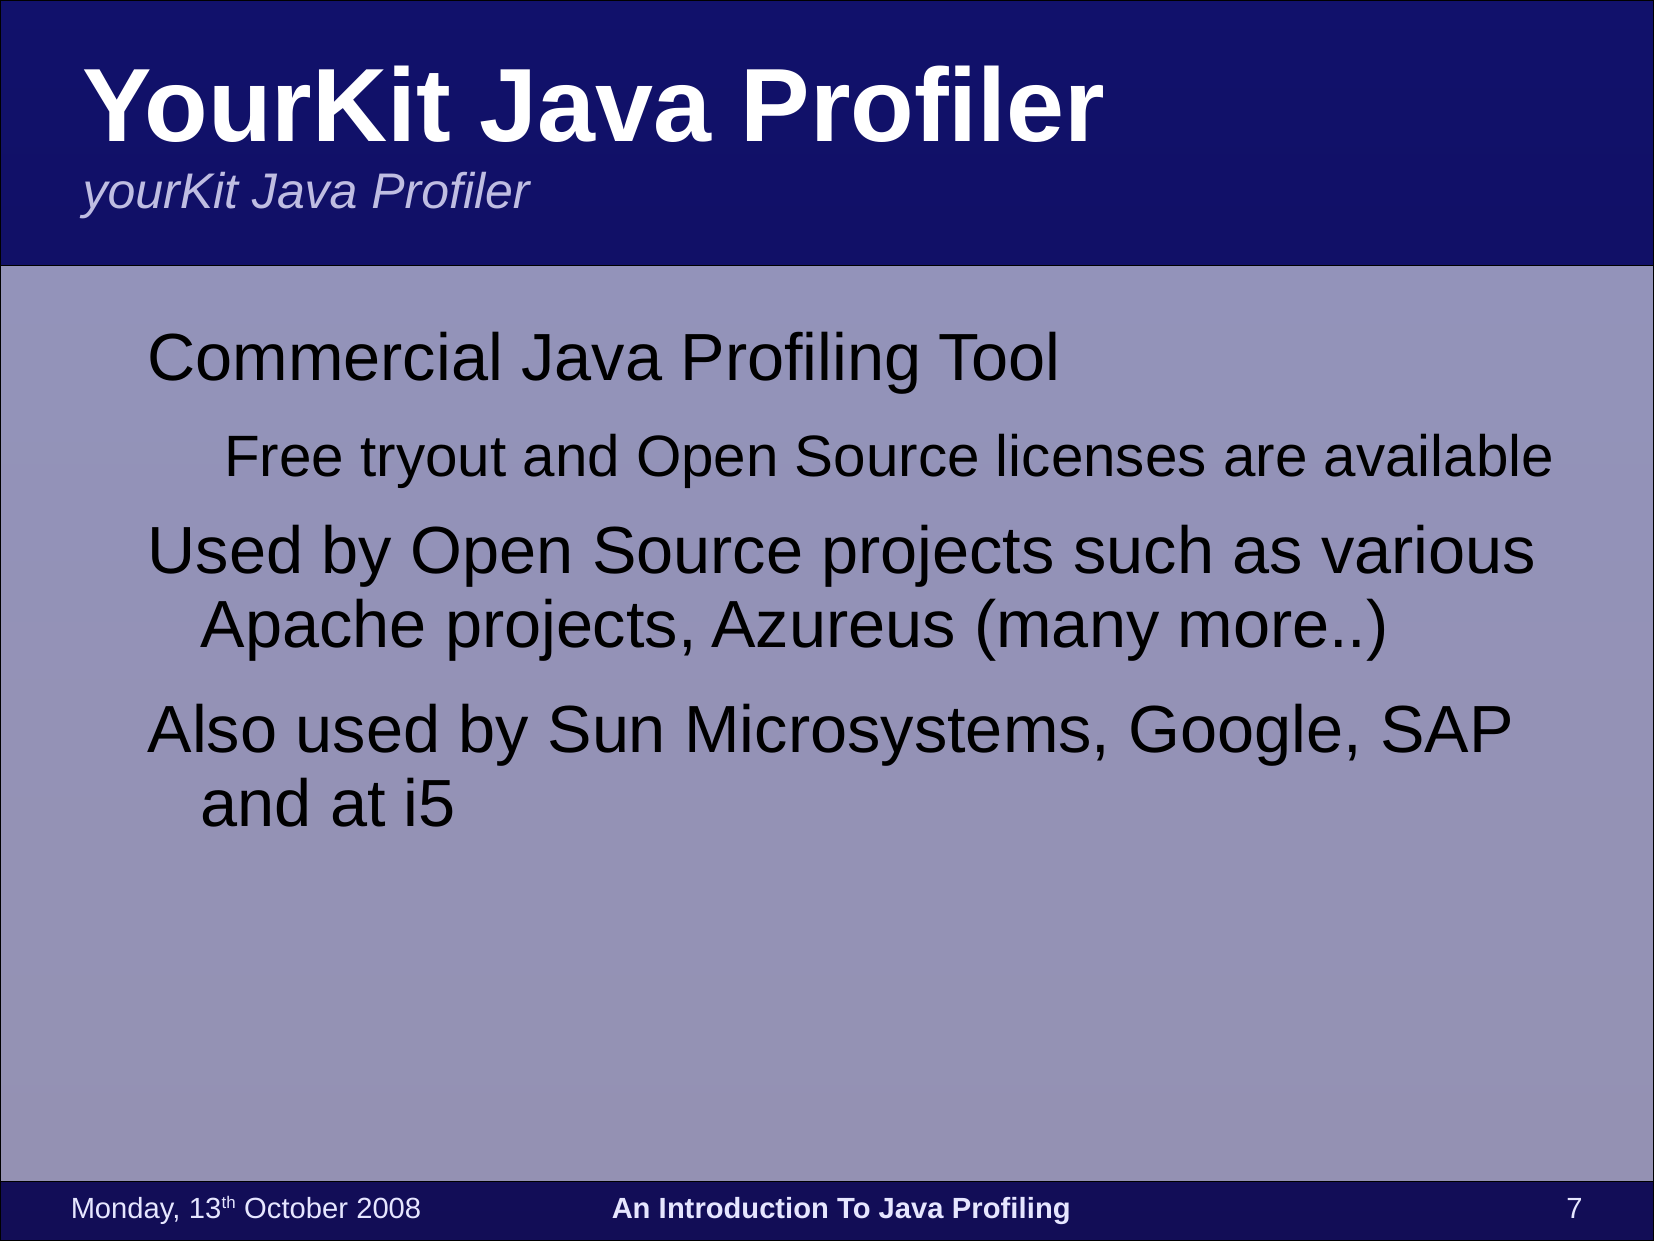

# YourKit Java Profiler yourKit Java Profiler
Commercial Java Profiling Tool
Free tryout and Open Source licenses are available
Used by Open Source projects such as various Apache projects, Azureus (many more..)
Also used by Sun Microsystems, Google, SAP and at i5
7